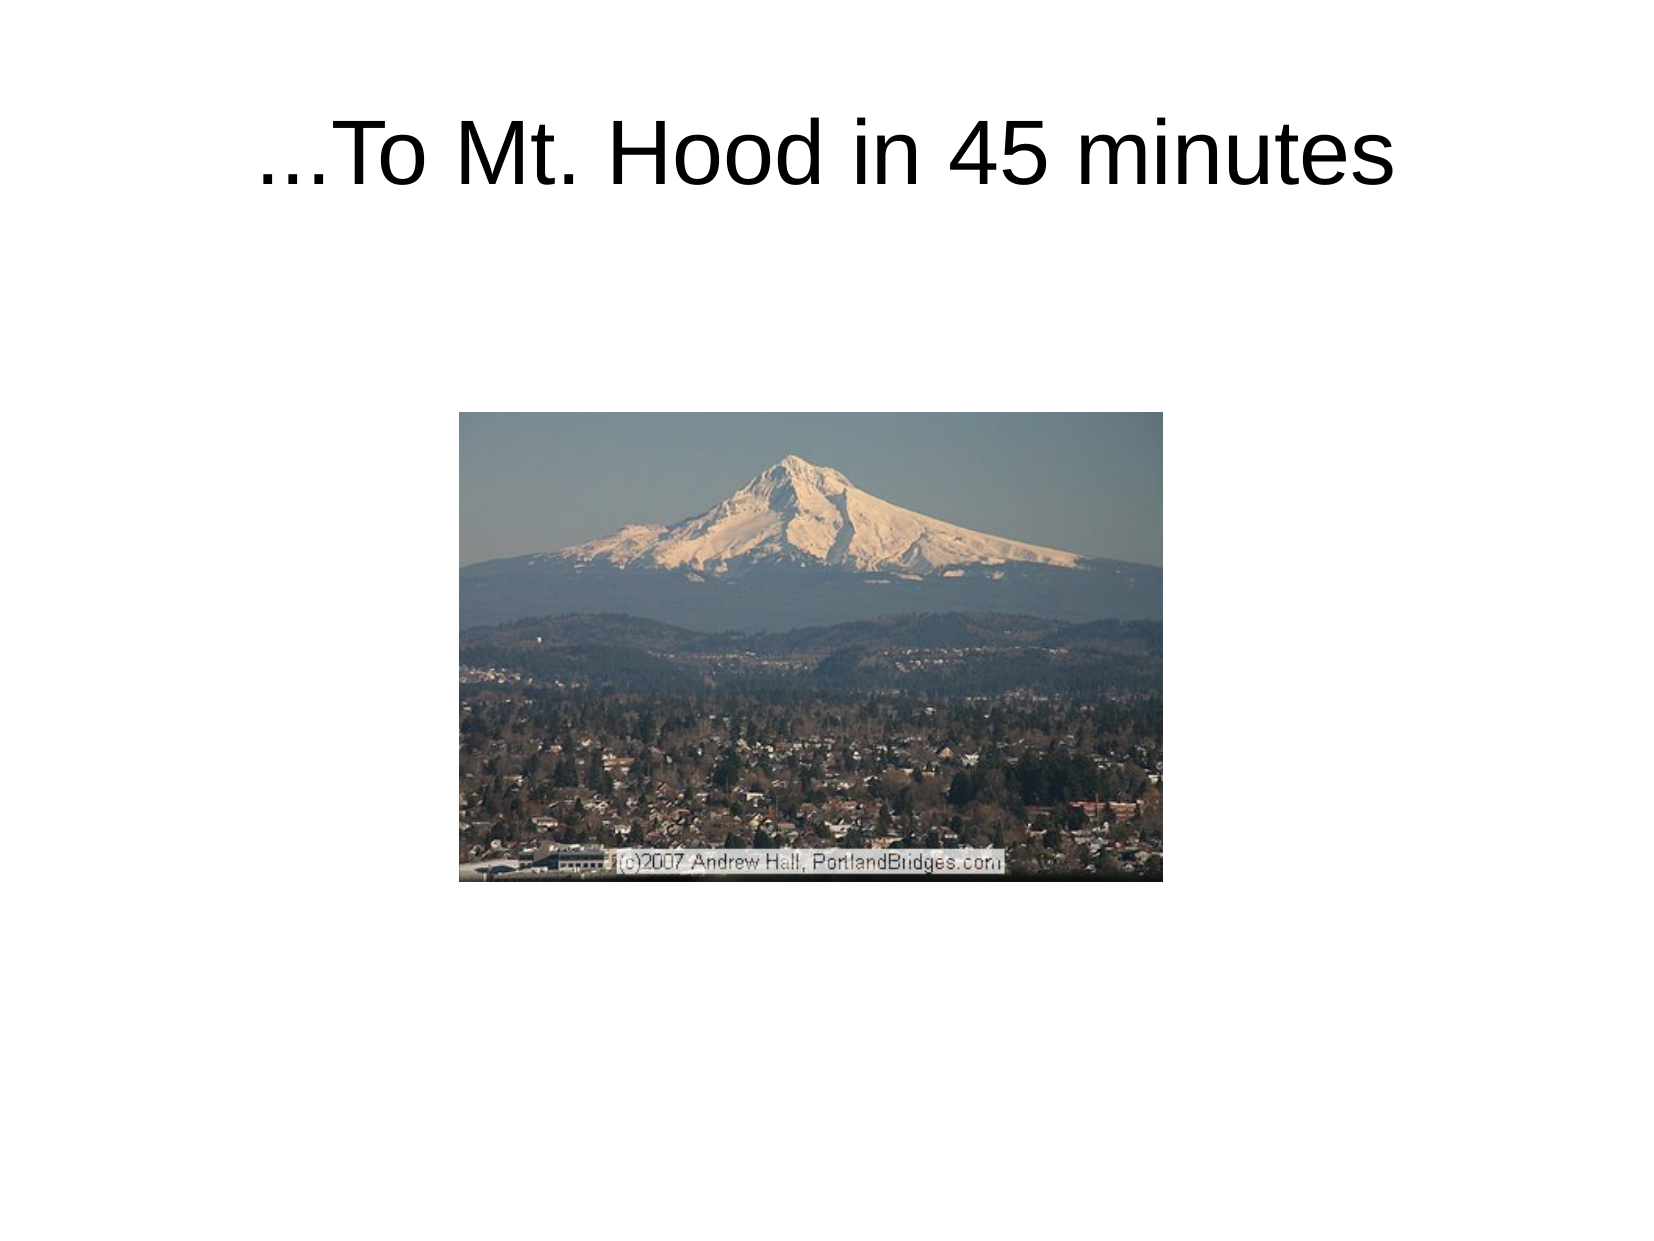

# ...To Mt. Hood in 45 minutes